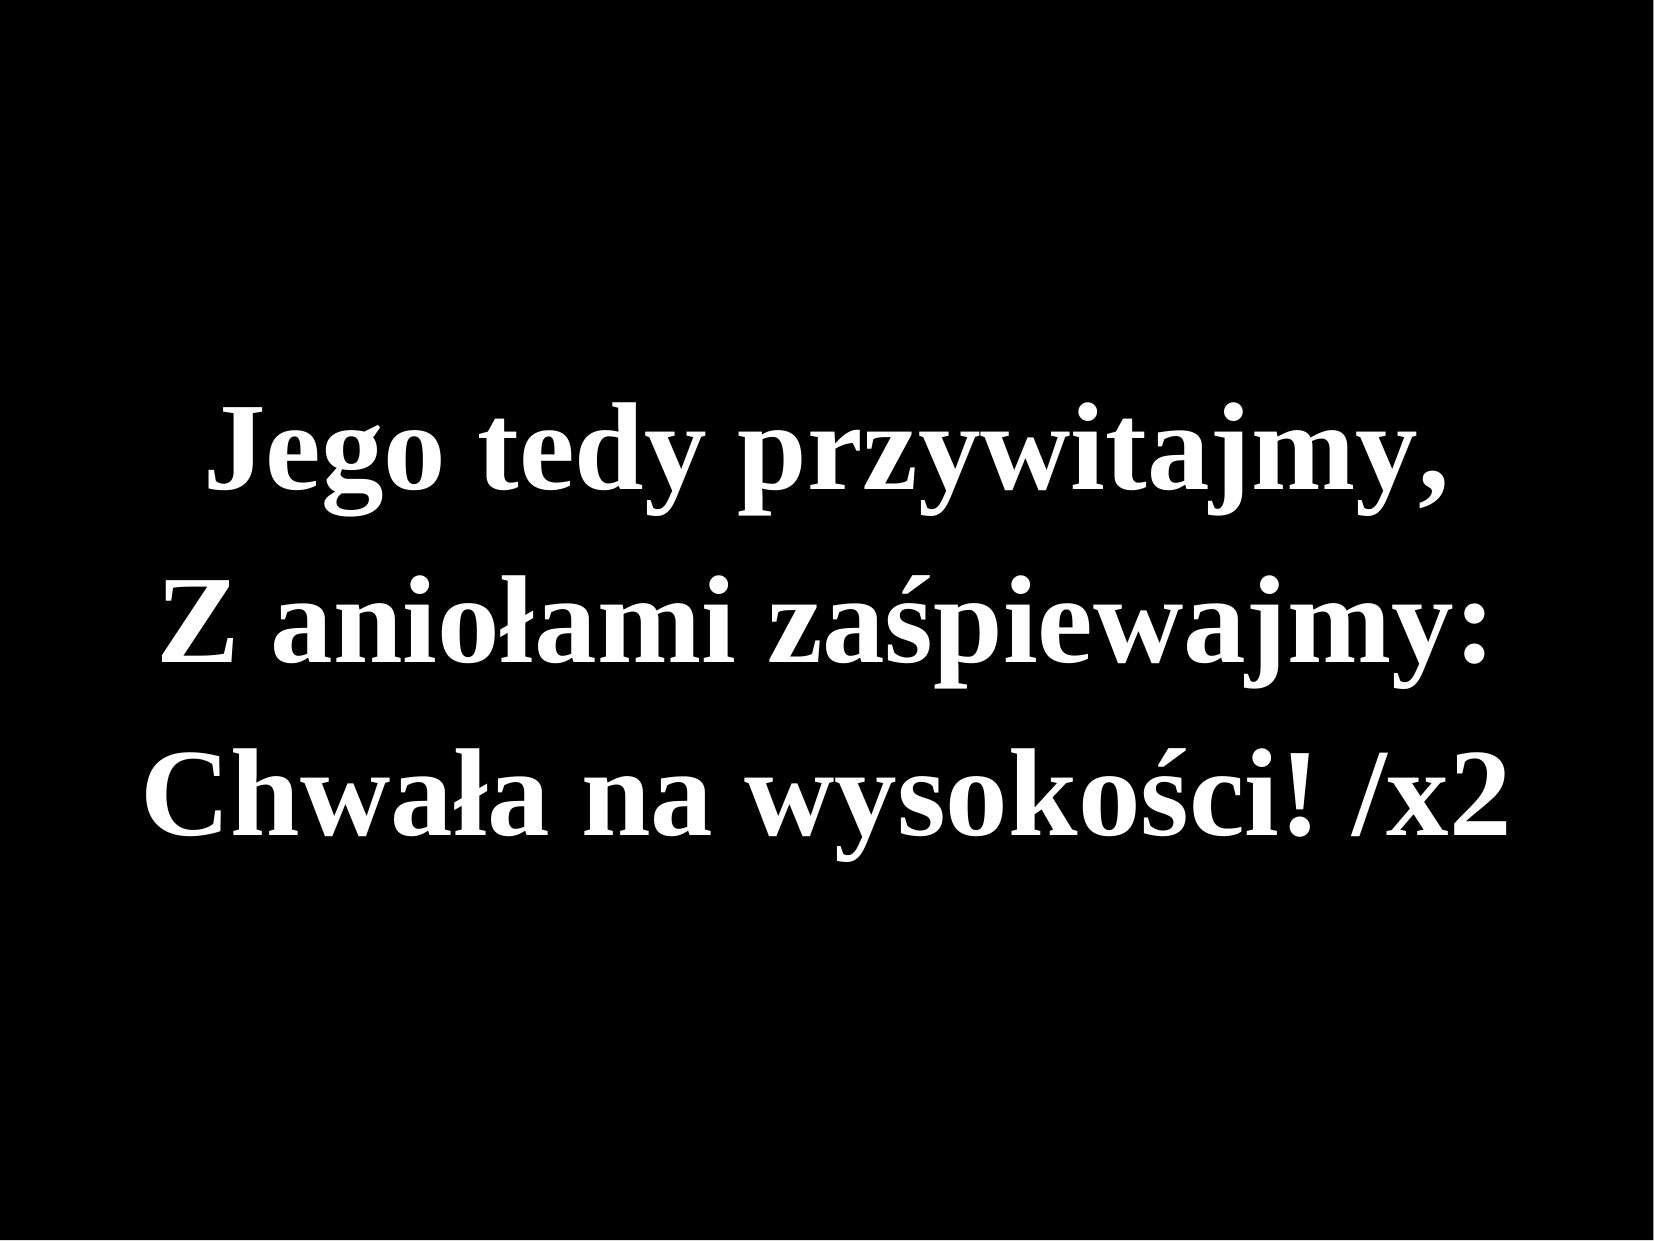

# Jego tedy przywitajmy, ppp Z aniołami zaśpiewajmy: ppp Chwała na wysokości! /x2